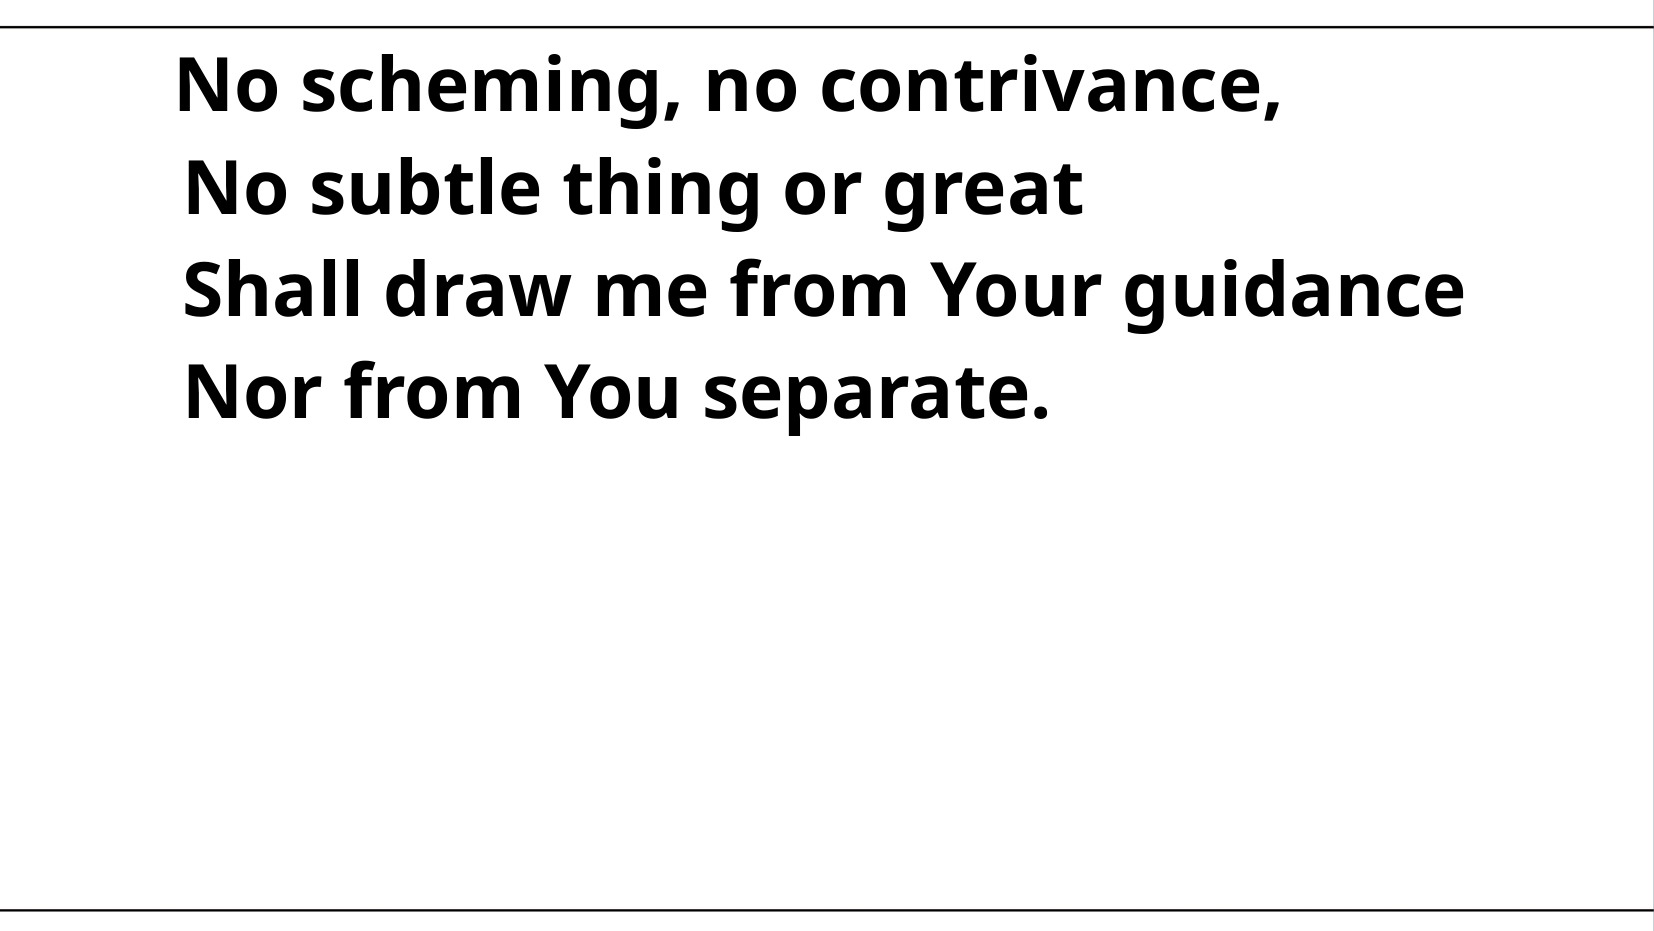

No scheming, no contrivance,
 No subtle thing or great
 Shall draw me from Your guidance
 Nor from You separate.